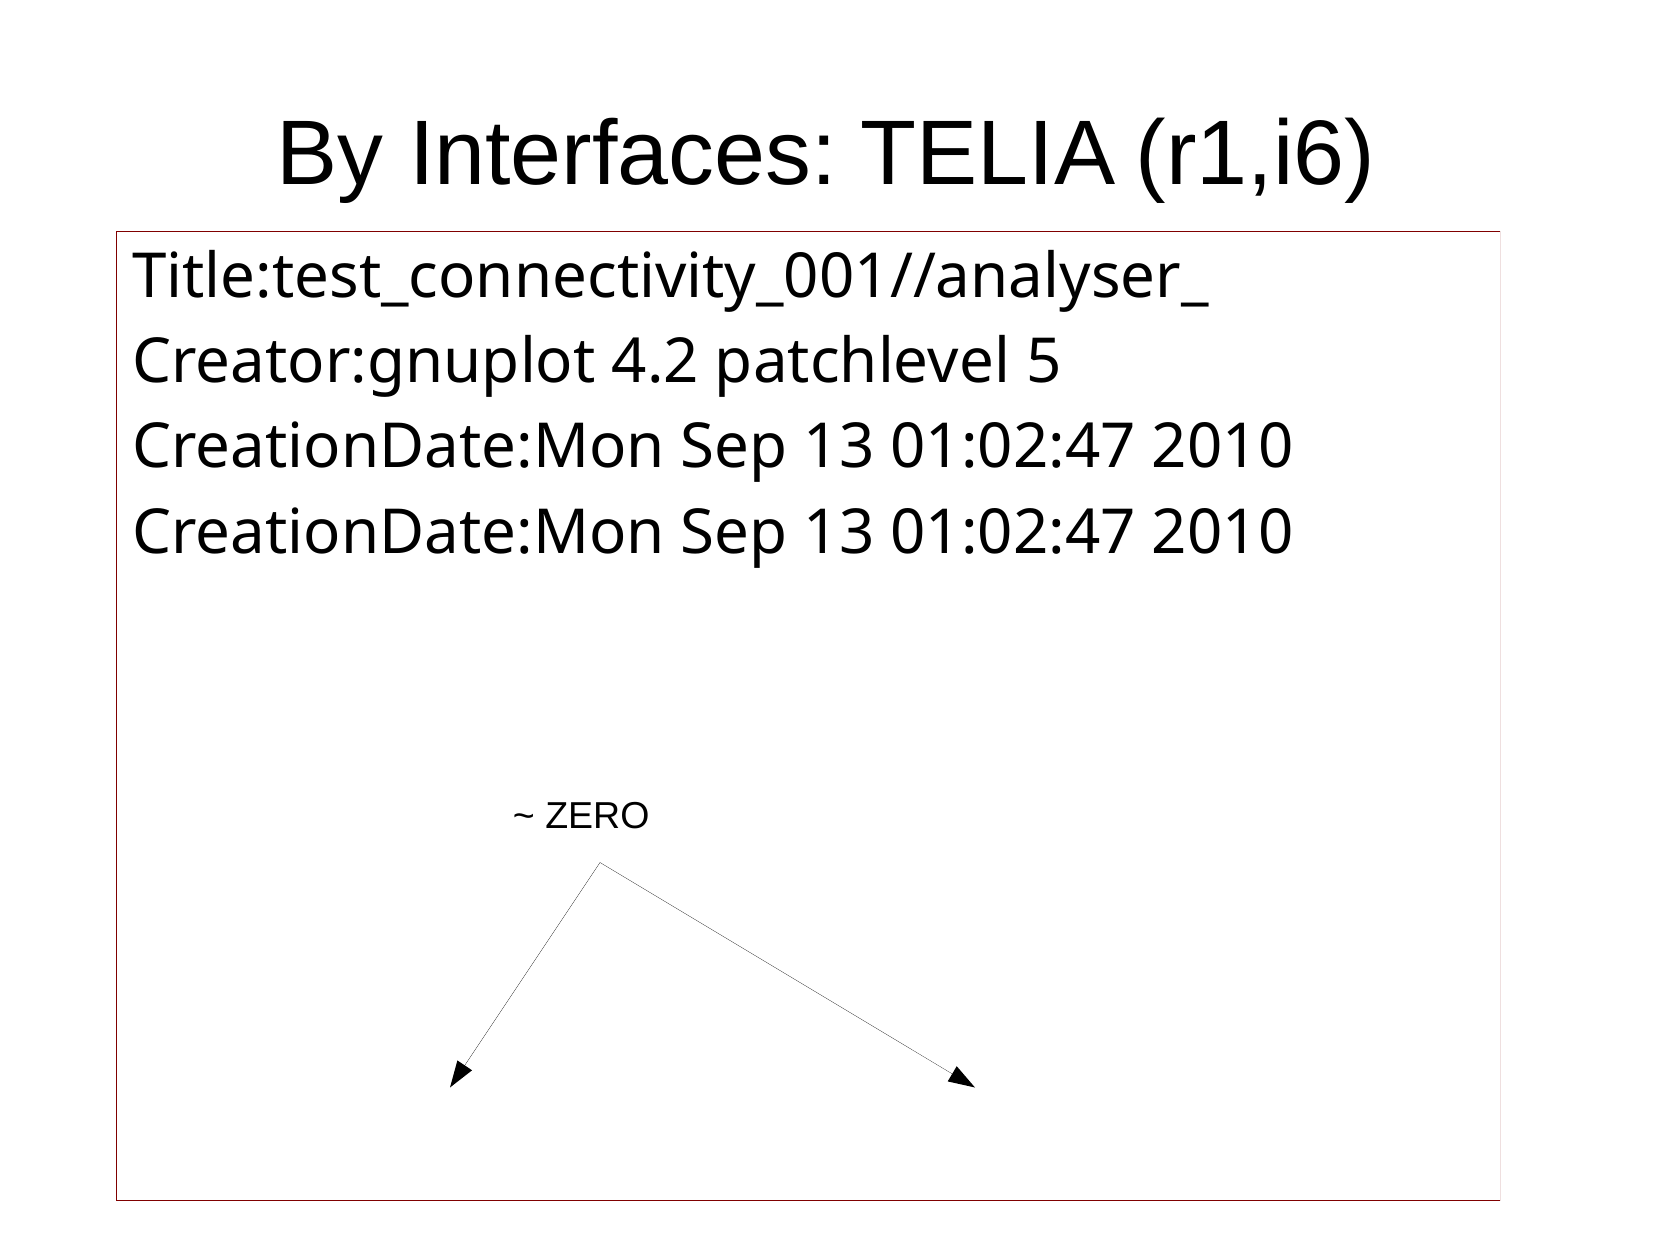

# By Interfaces: TELIA (r1,i6)
~ ZERO